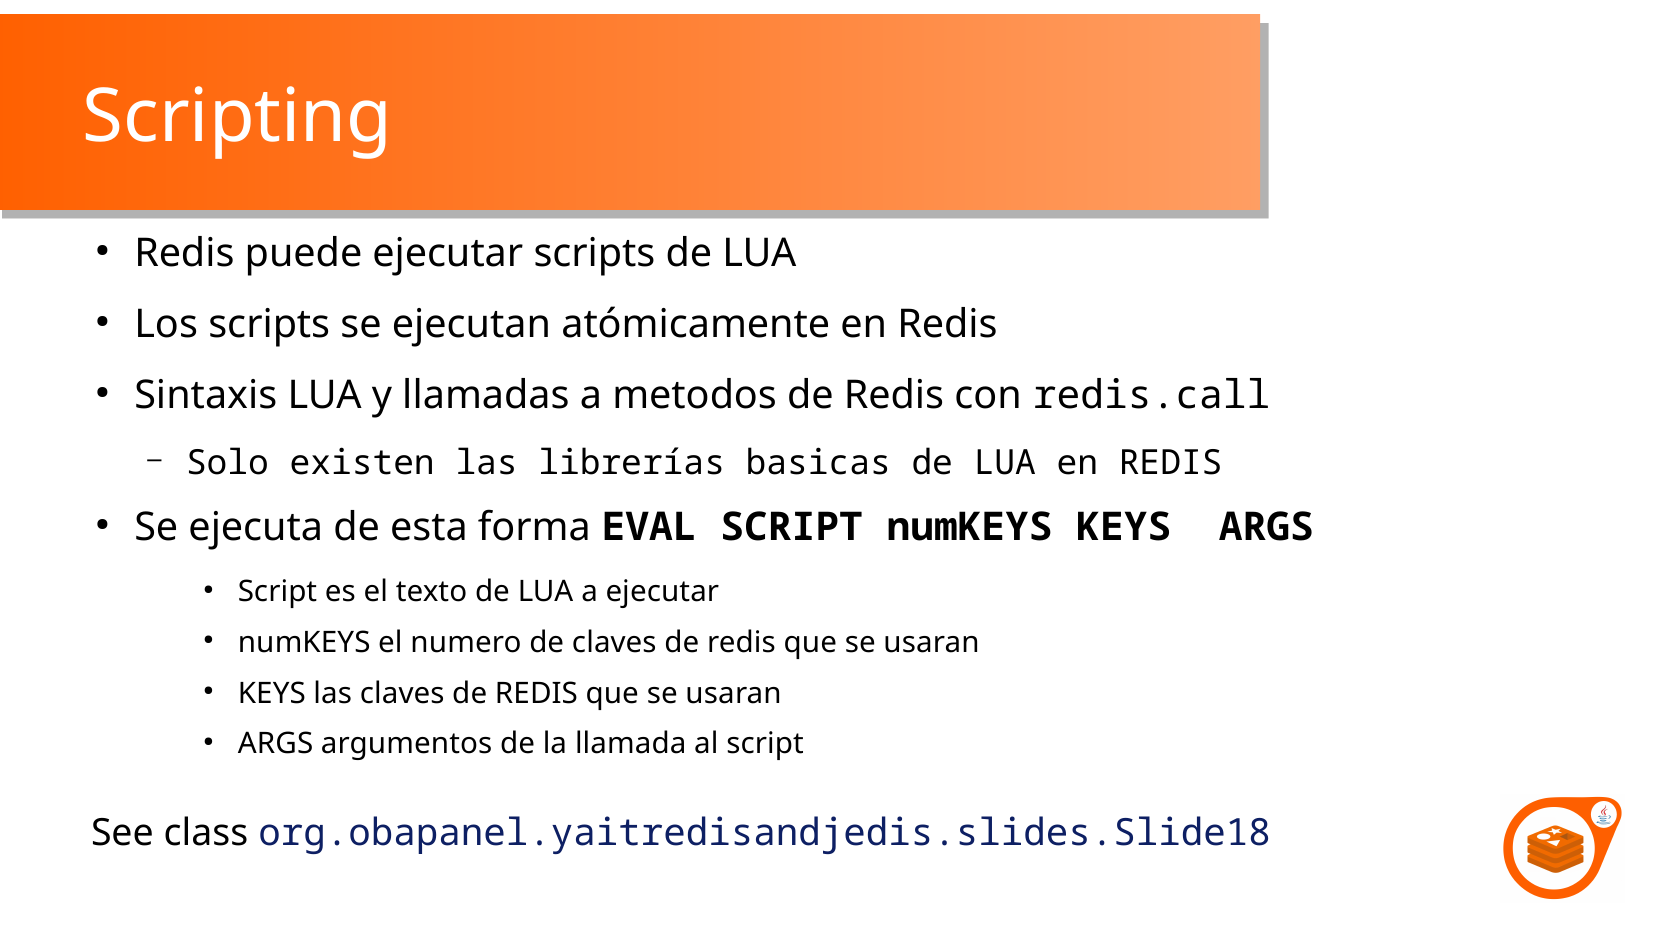

# Scripting
Redis puede ejecutar scripts de LUA
Los scripts se ejecutan atómicamente en Redis
Sintaxis LUA y llamadas a metodos de Redis con redis.call
Solo existen las librerías basicas de LUA en REDIS
Se ejecuta de esta forma EVAL SCRIPT numKEYS KEYS ARGS
Script es el texto de LUA a ejecutar
numKEYS el numero de claves de redis que se usaran
KEYS las claves de REDIS que se usaran
ARGS argumentos de la llamada al script
See class org.obapanel.yaitredisandjedis.slides.Slide18